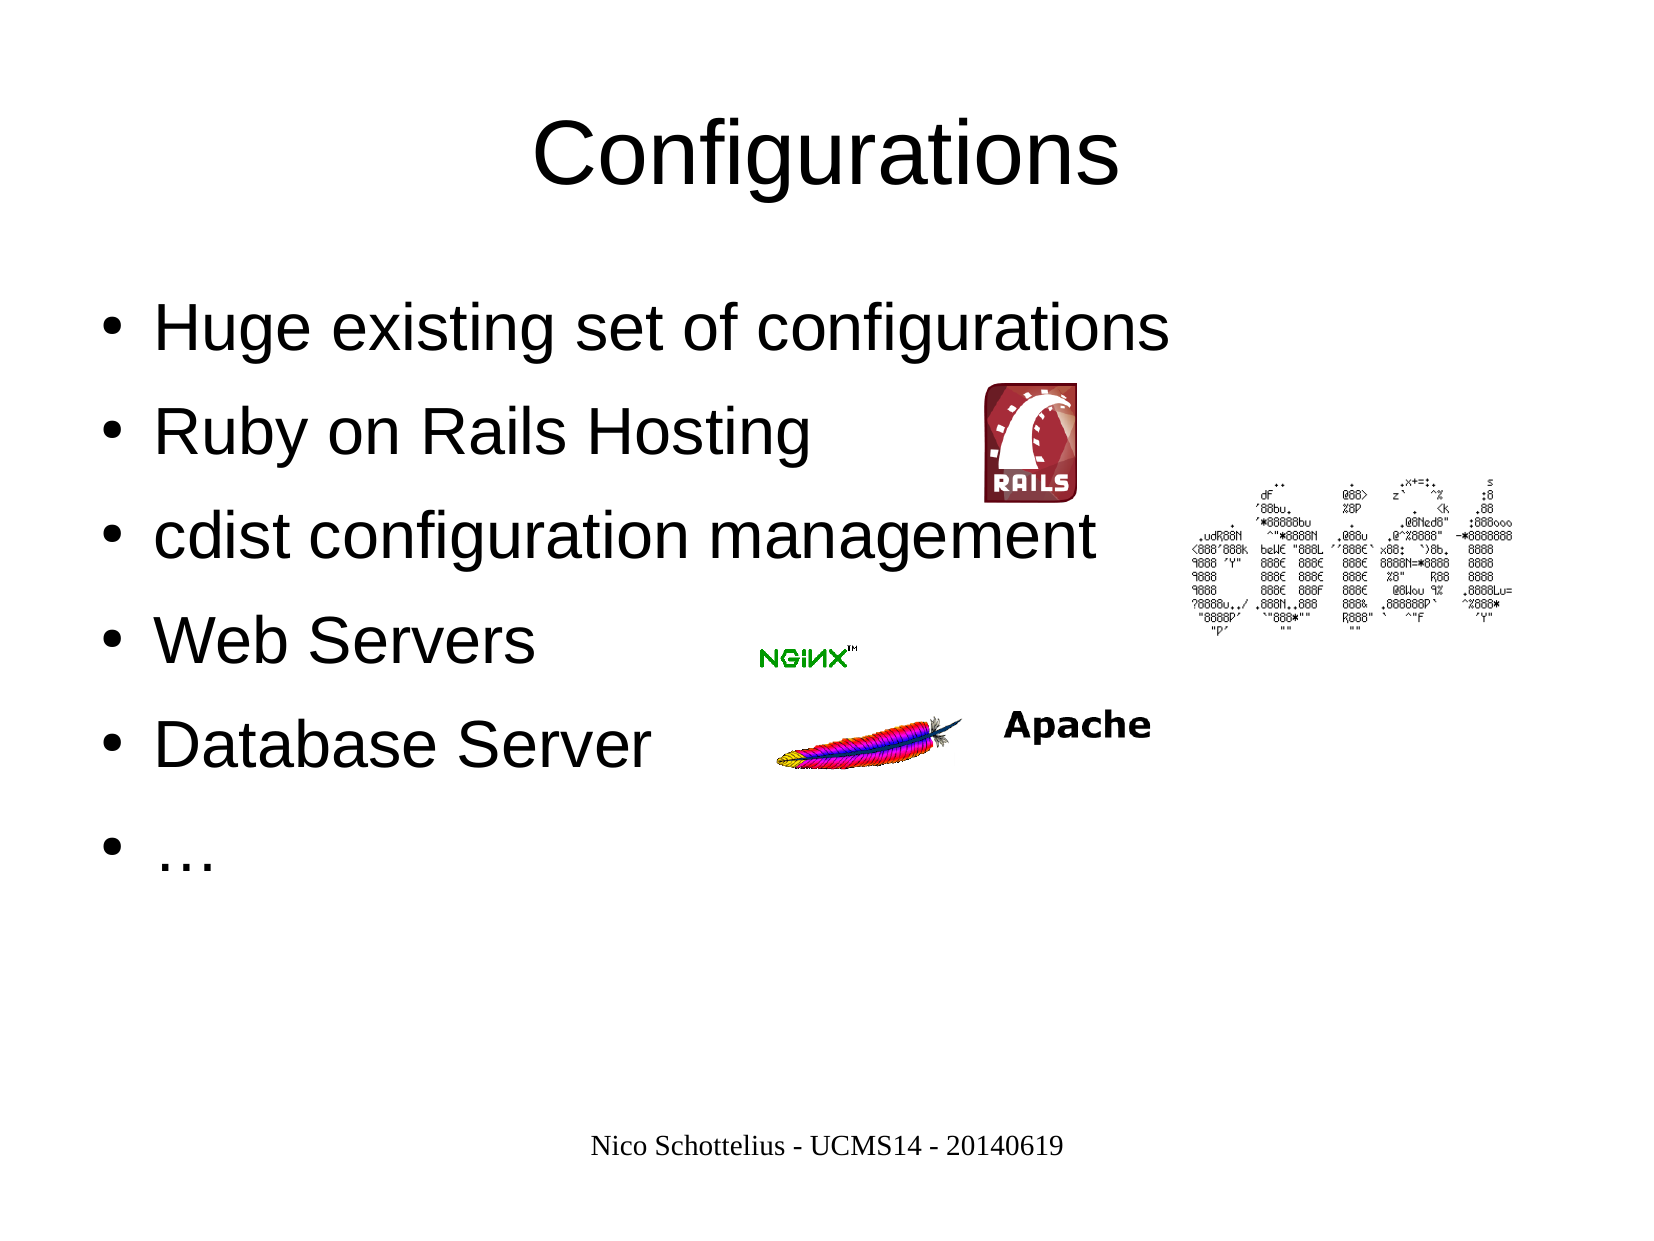

# Configurations
Huge existing set of configurations
Ruby on Rails Hosting
cdist configuration management
Web Servers
Database Server
…
Nico Schottelius - UCMS14 - 20140619